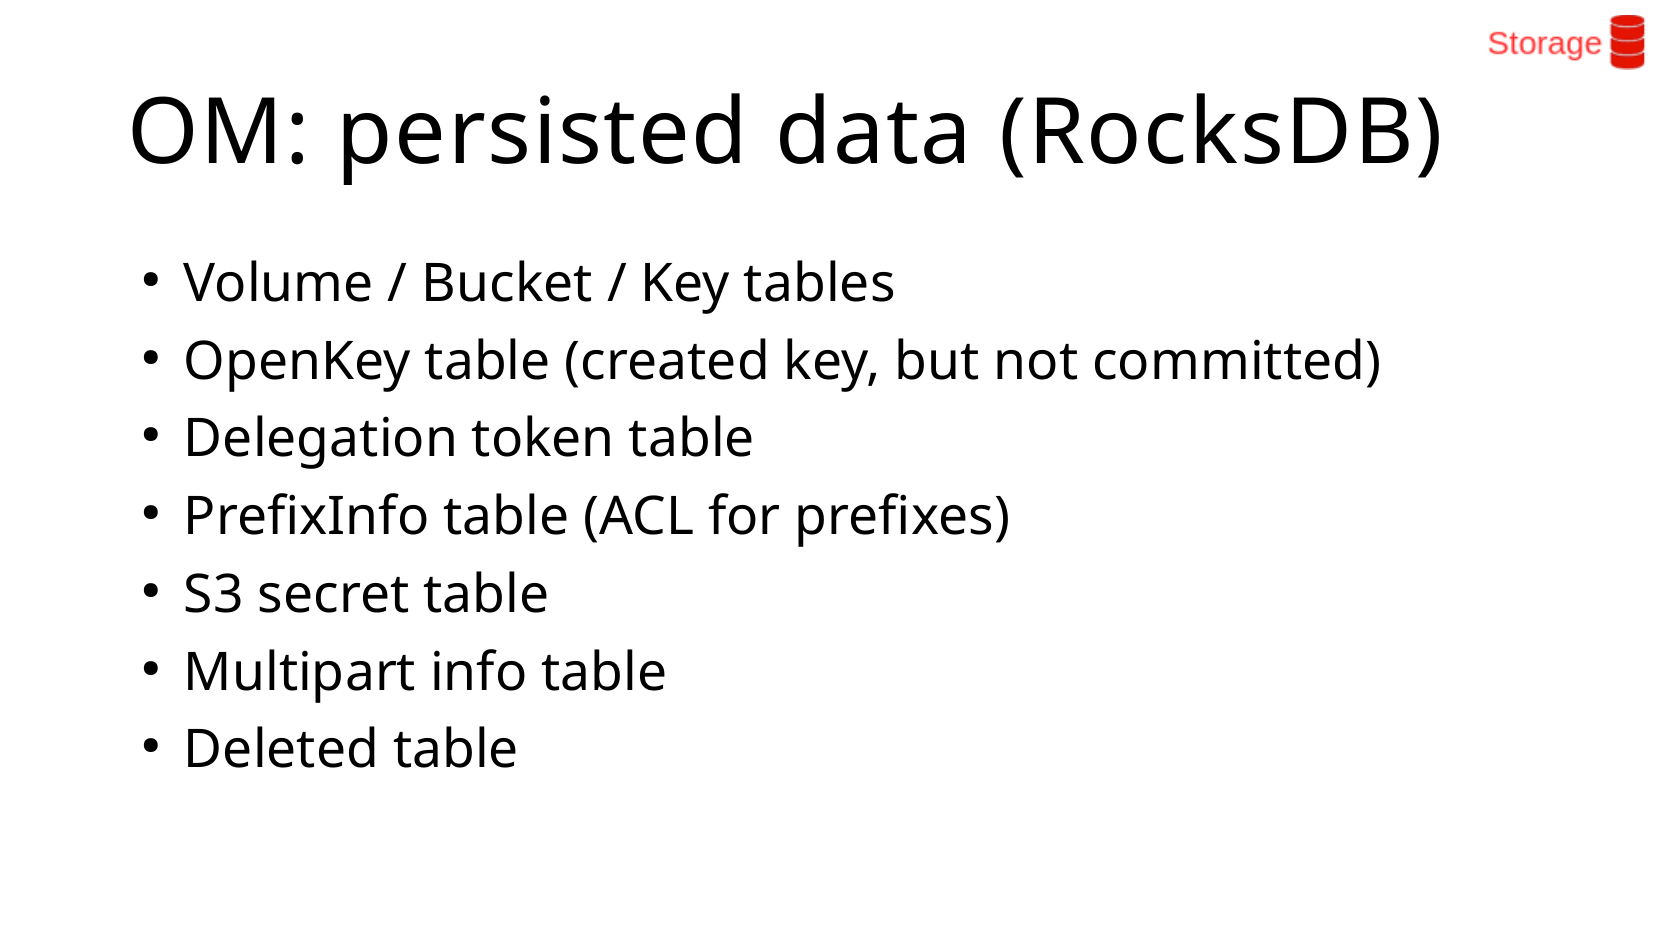

# OM: persisted data (RocksDB)
Volume / Bucket / Key tables
OpenKey table (created key, but not committed)
Delegation token table
PrefixInfo table (ACL for prefixes)
S3 secret table
Multipart info table
Deleted table